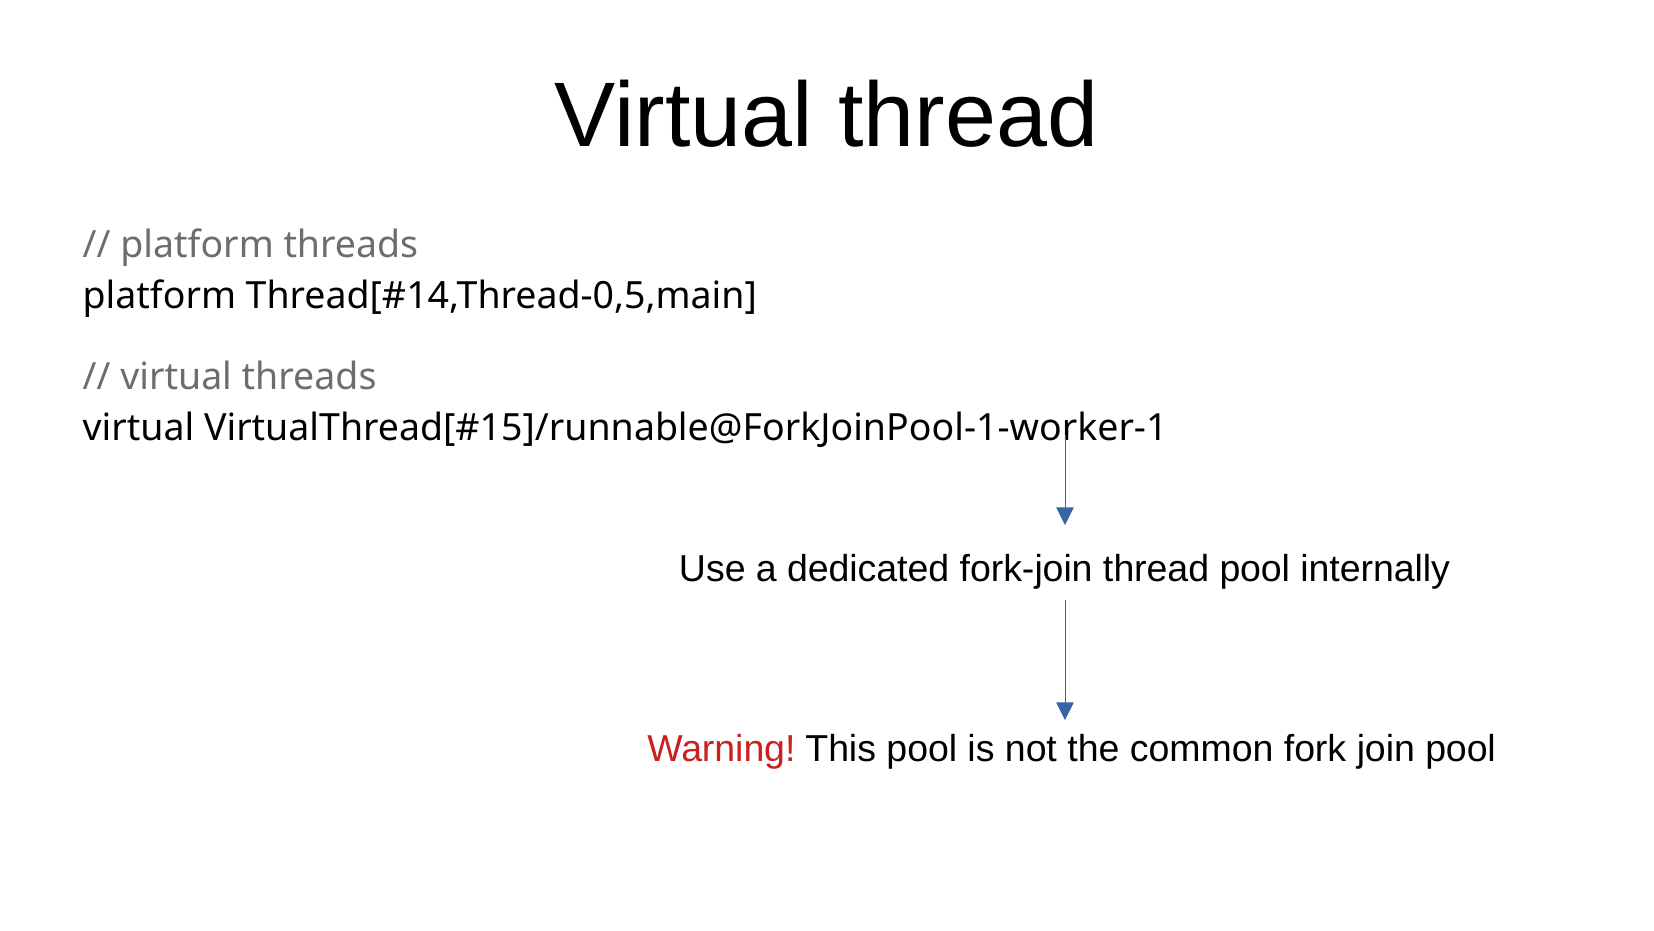

# Virtual thread
// platform threads
platform Thread[#14,Thread-0,5,main]
// virtual threads
virtual VirtualThread[#15]/runnable@ForkJoinPool-1-worker-1
Use a dedicated fork-join thread pool internally
Warning! This pool is not the common fork join pool